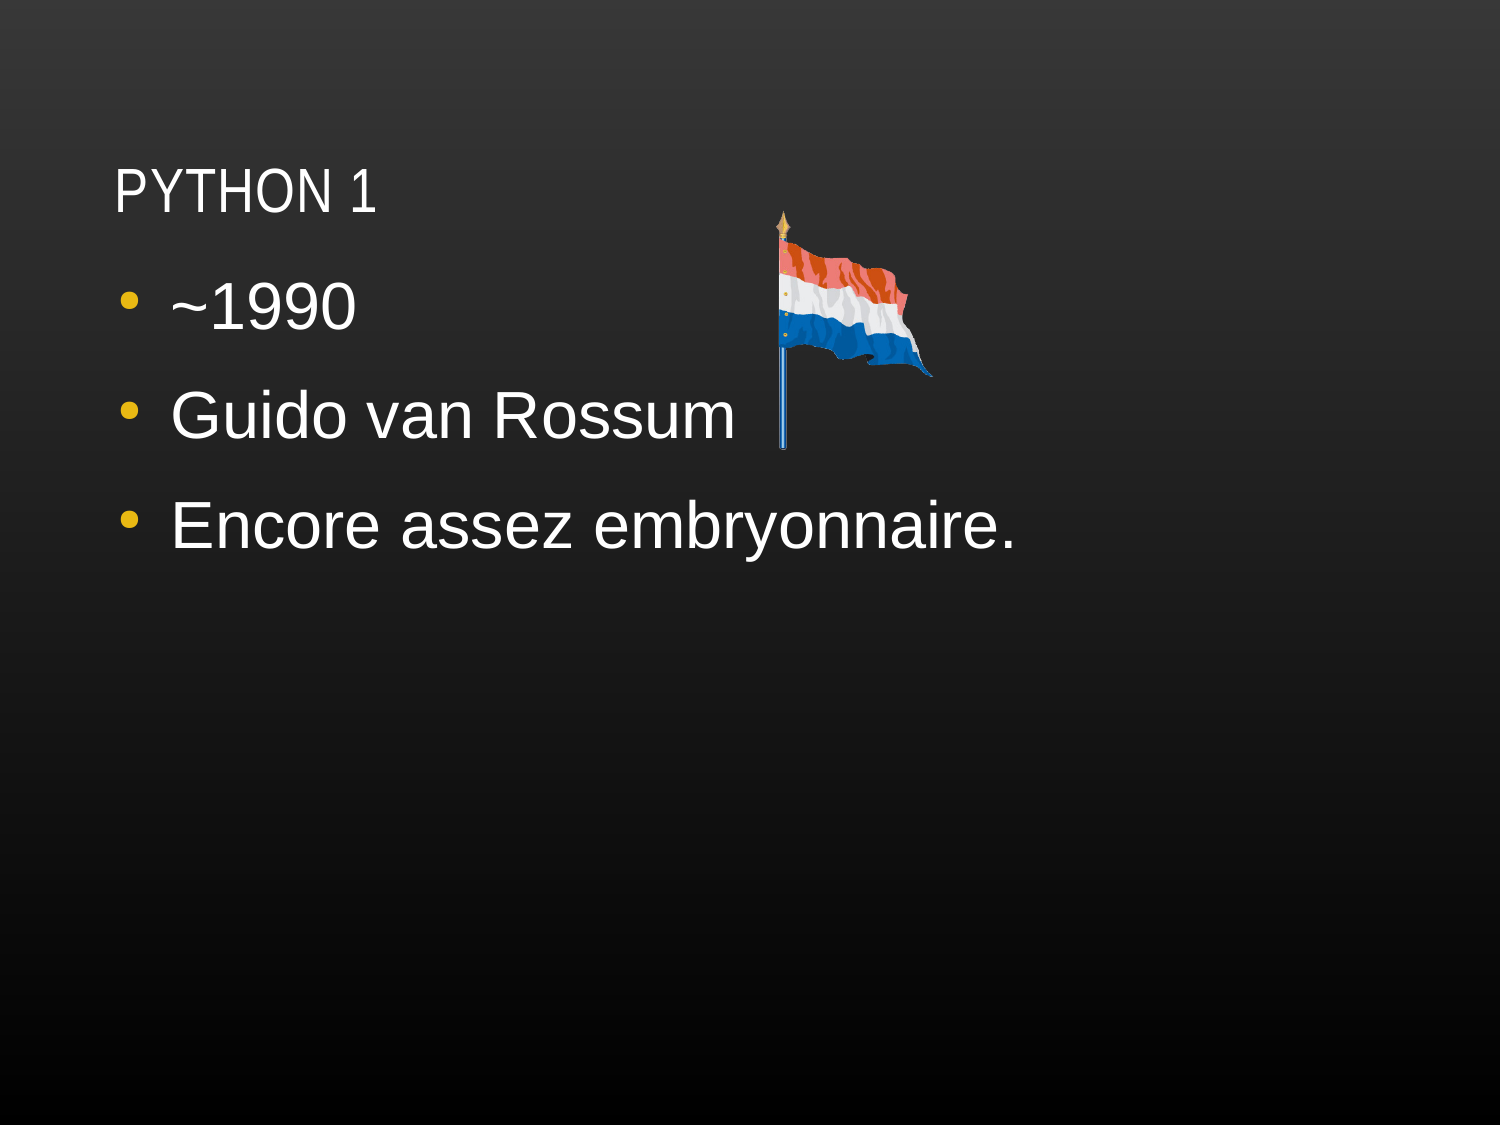

# Python 1
~1990
Guido van Rossum
Encore assez embryonnaire.